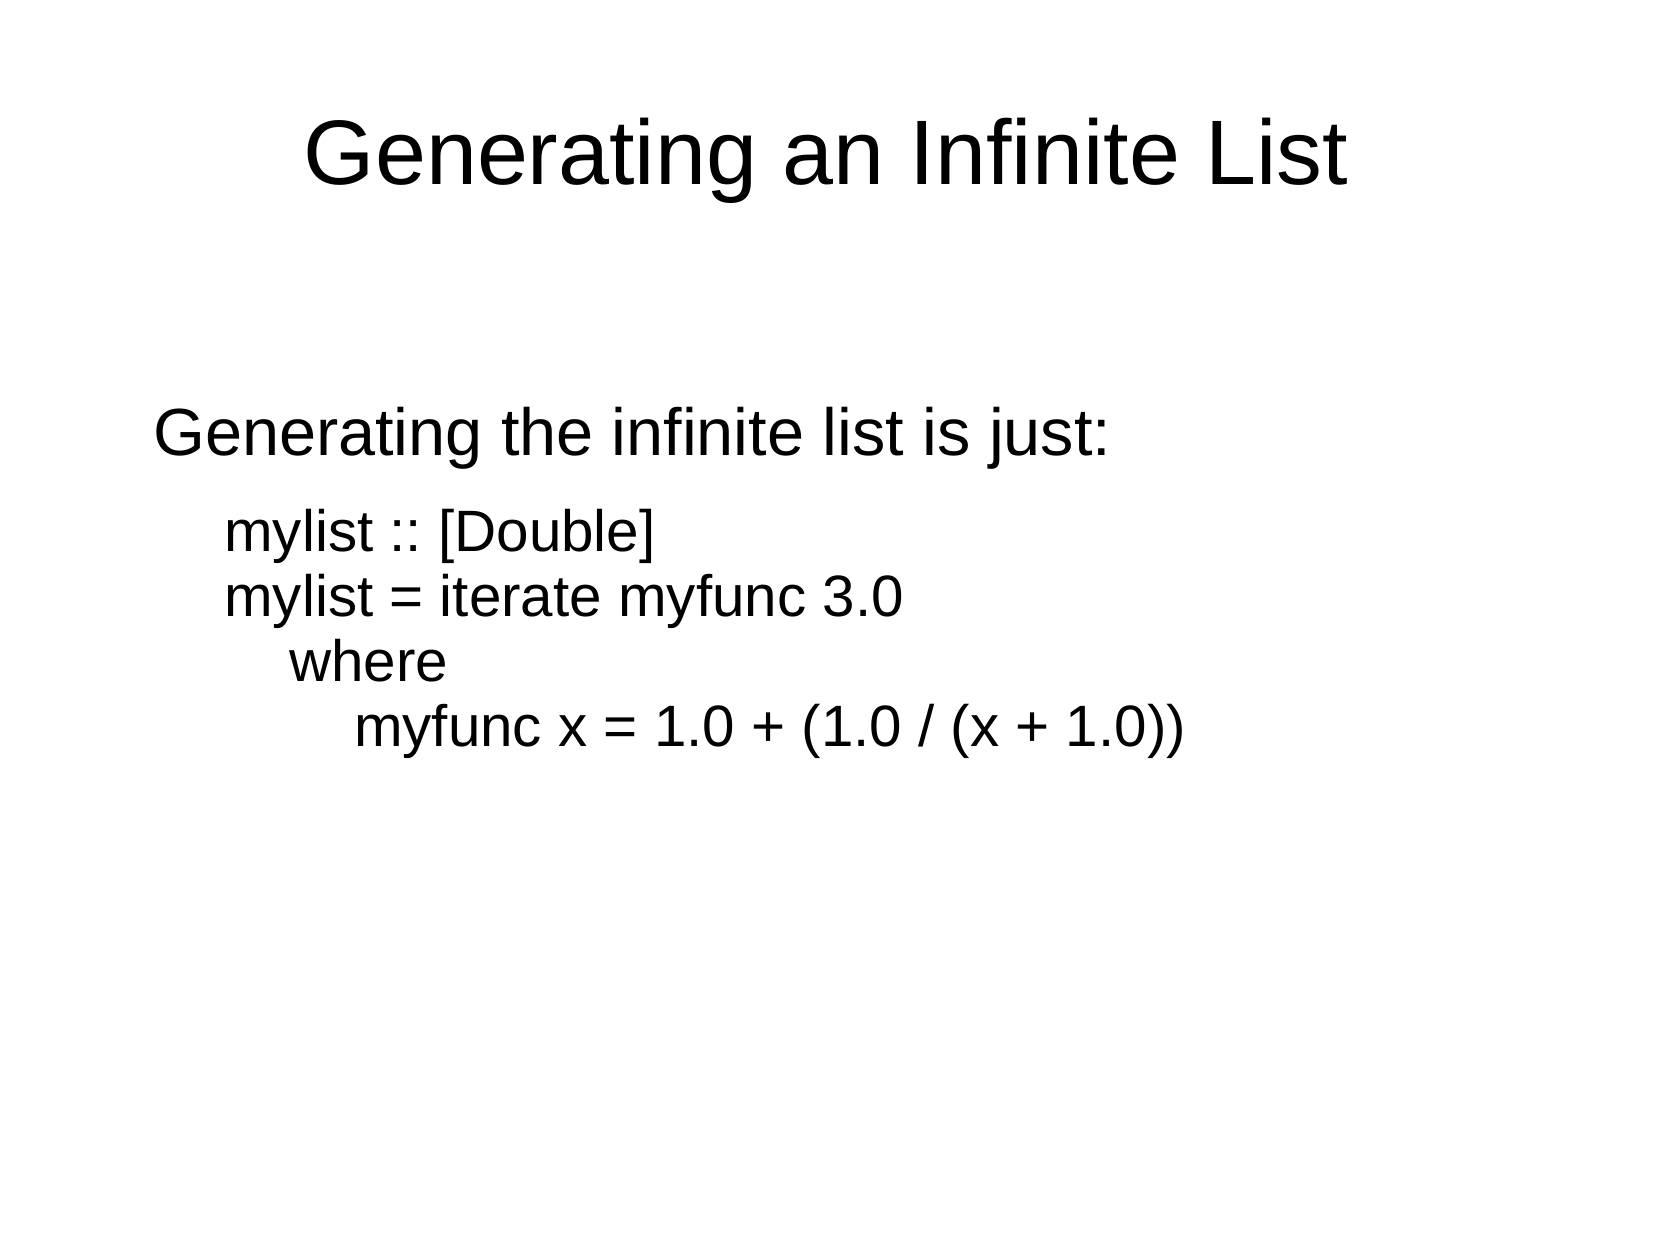

# Generating an Infinite List
Generating the infinite list is just:
mylist :: [Double]
mylist = iterate myfunc 3.0
 where
 myfunc x = 1.0 + (1.0 / (x + 1.0))